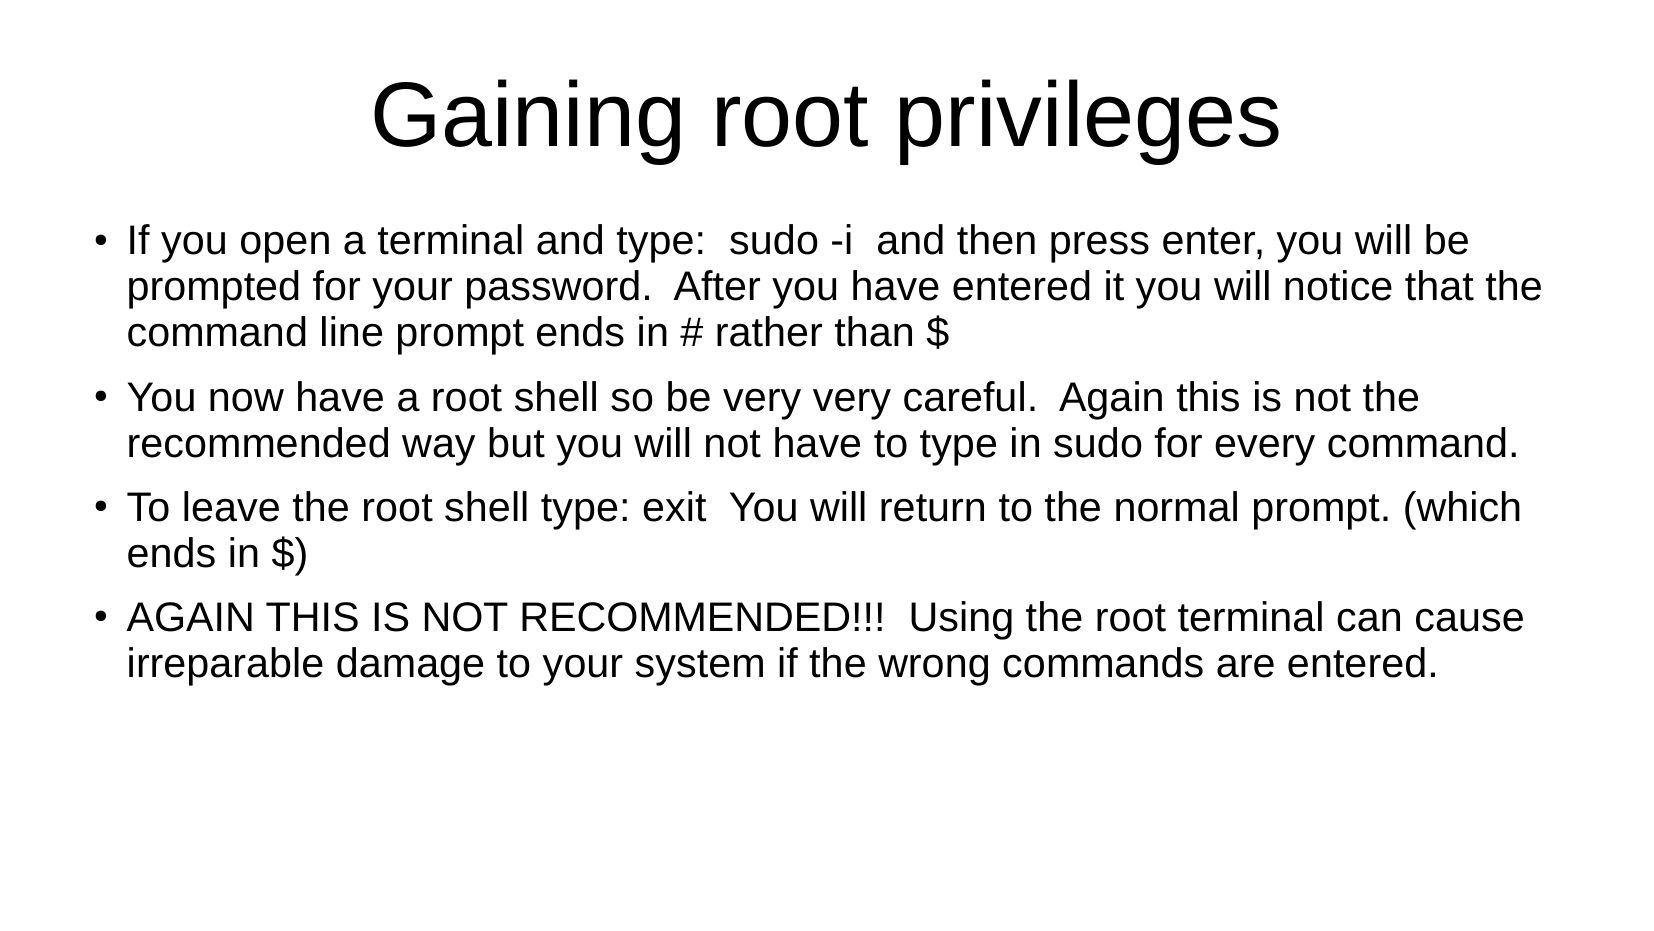

# Gaining root privileges
If you open a terminal and type: sudo -i and then press enter, you will be prompted for your password. After you have entered it you will notice that the command line prompt ends in # rather than $
You now have a root shell so be very very careful. Again this is not the recommended way but you will not have to type in sudo for every command.
To leave the root shell type: exit You will return to the normal prompt. (which ends in $)
AGAIN THIS IS NOT RECOMMENDED!!! Using the root terminal can cause irreparable damage to your system if the wrong commands are entered.